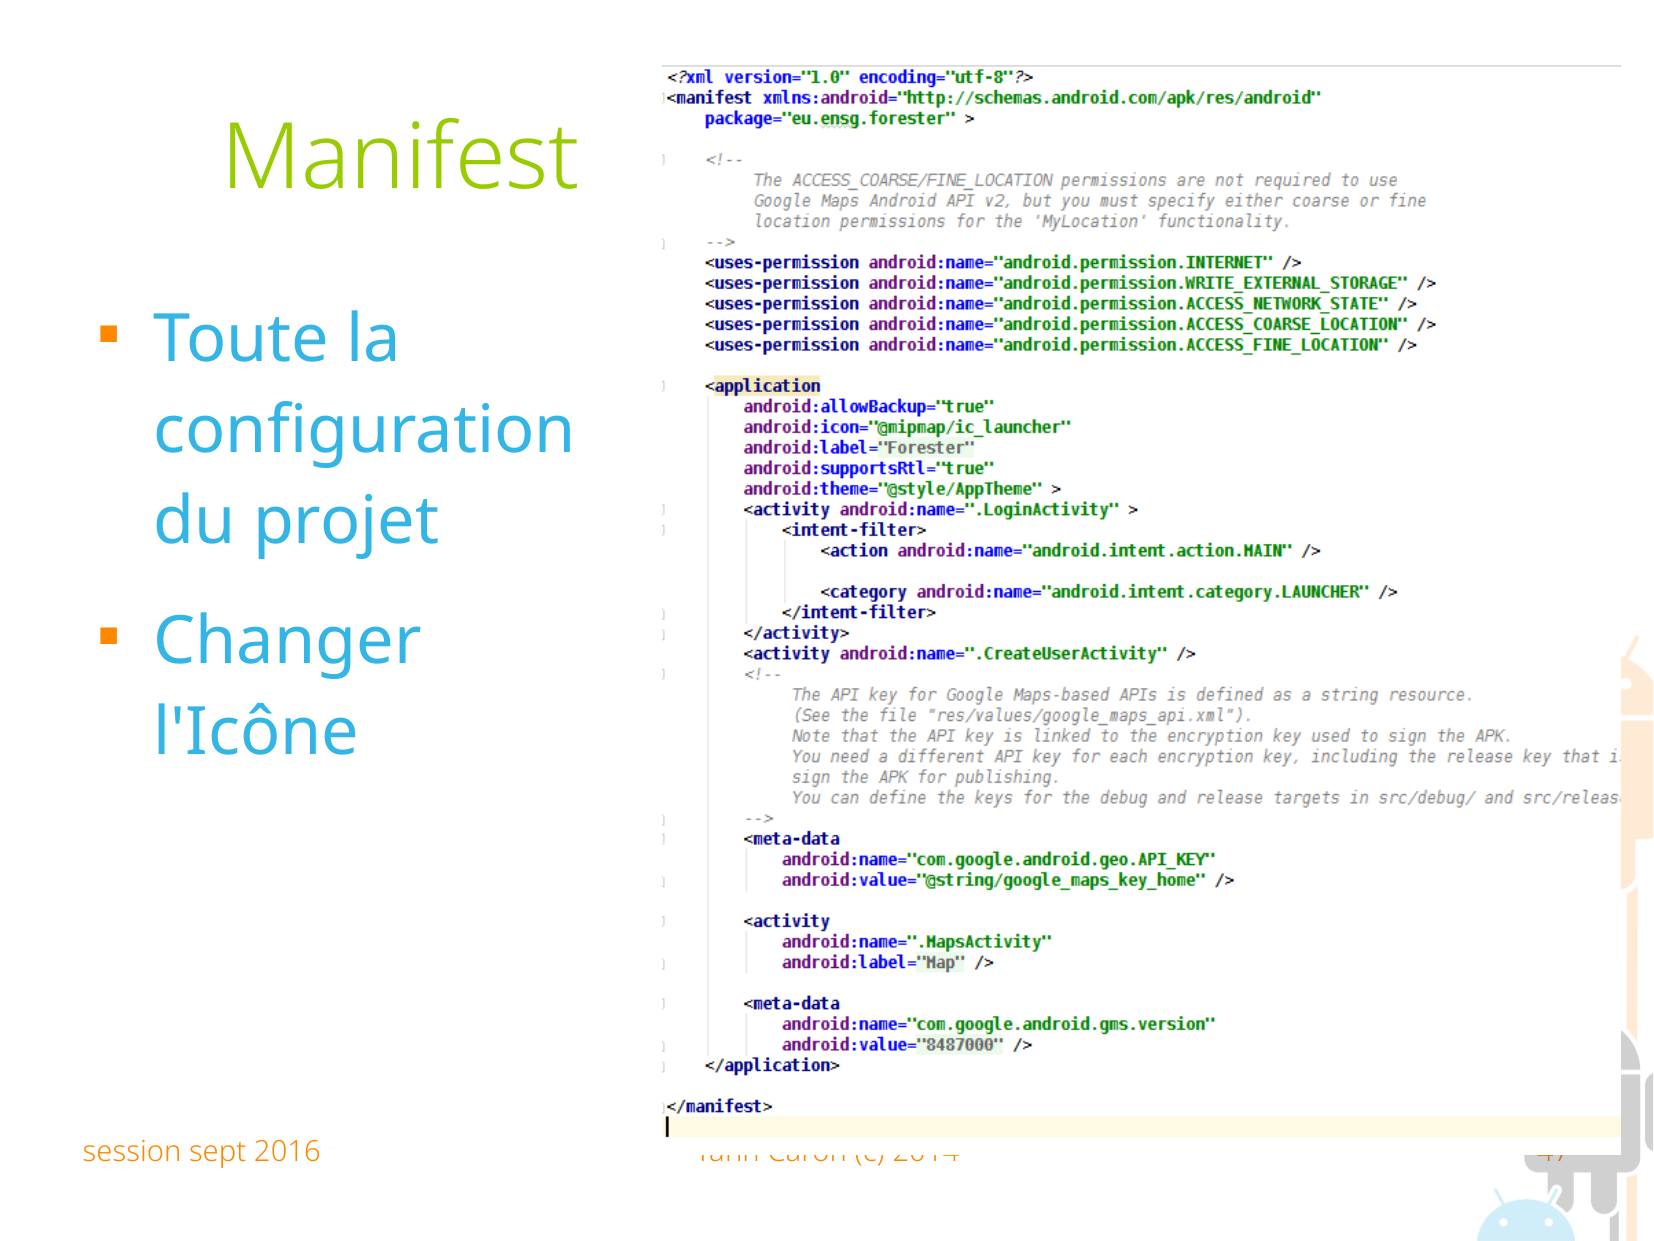

# Manifest
Toute la configuration du projet
Changer l'Icône
session sept 2016
Yann Caron (c) 2014
47